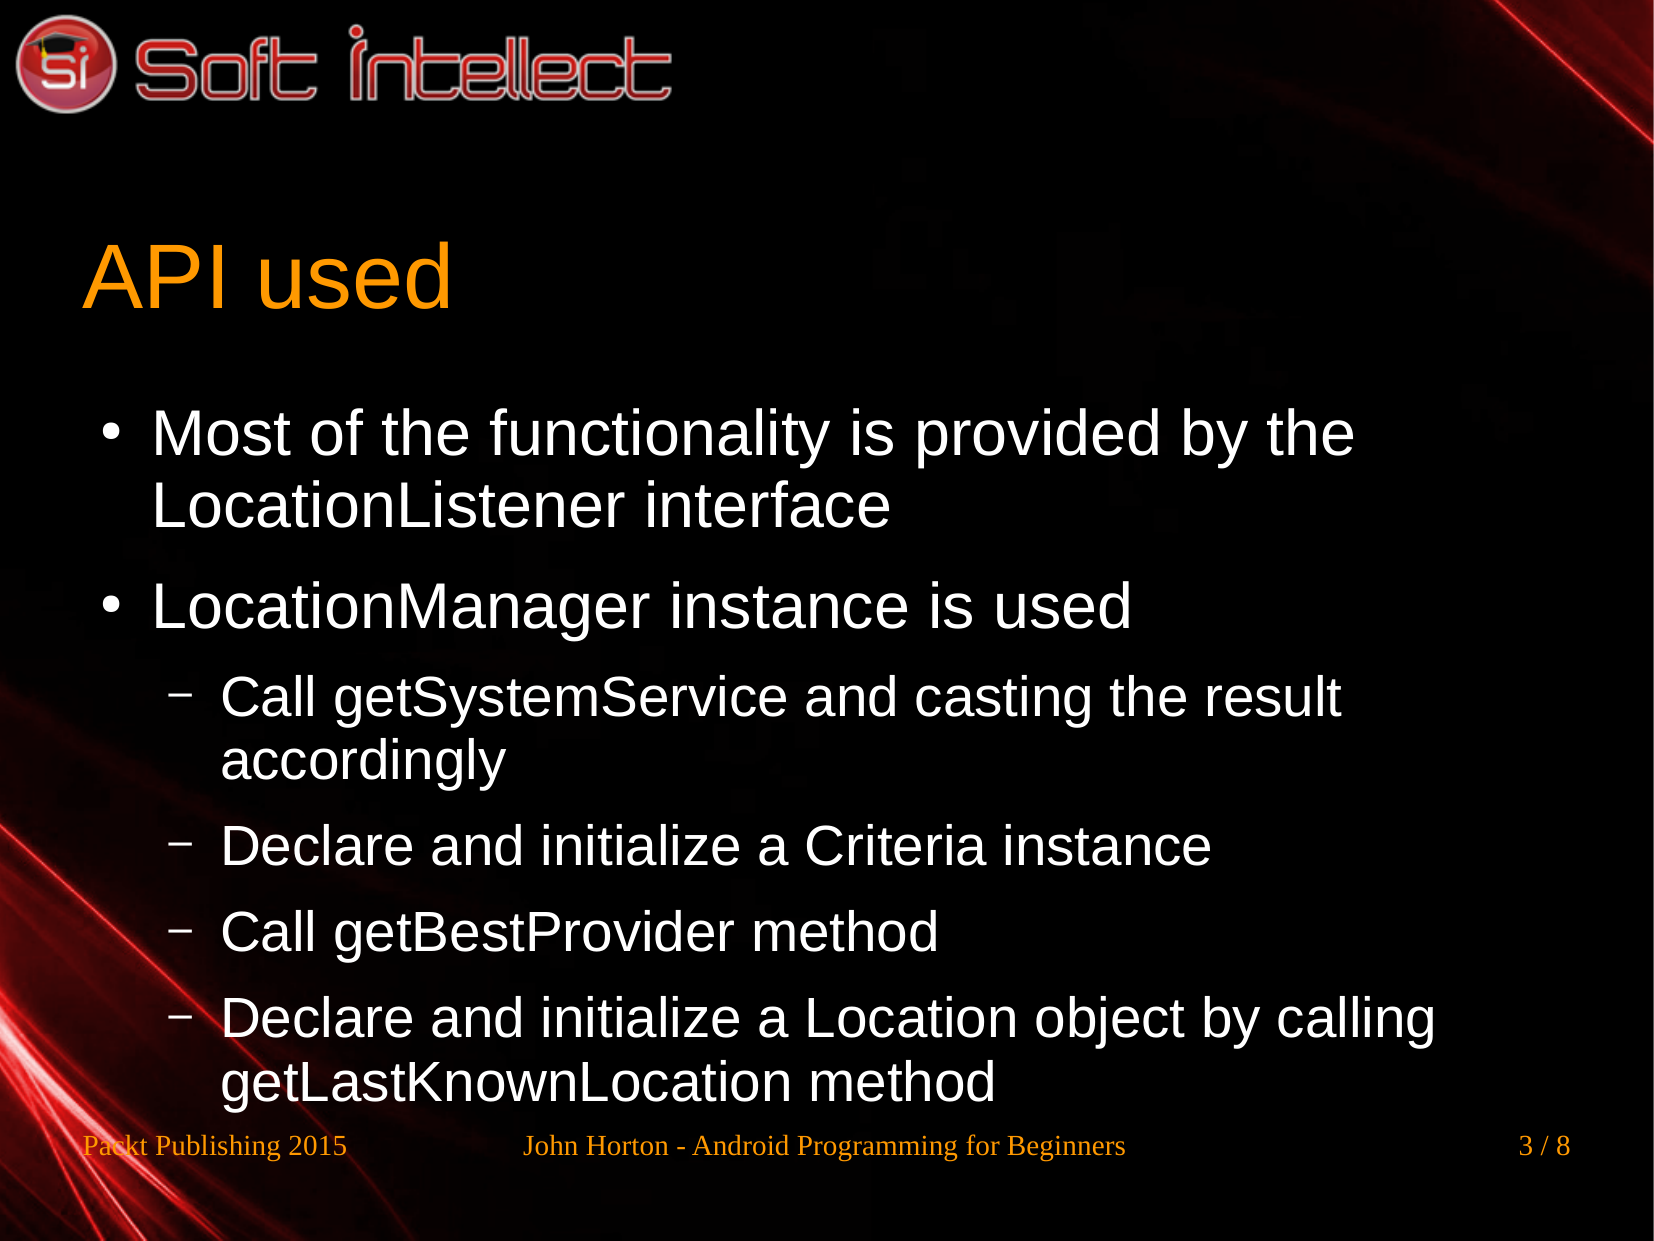

# API used
Most of the functionality is provided by the LocationListener interface
LocationManager instance is used
Call getSystemService and casting the result accordingly
Declare and initialize a Criteria instance
Call getBestProvider method
Declare and initialize a Location object by calling getLastKnownLocation method
Packt Publishing 2015
John Horton - Android Programming for Beginners
3